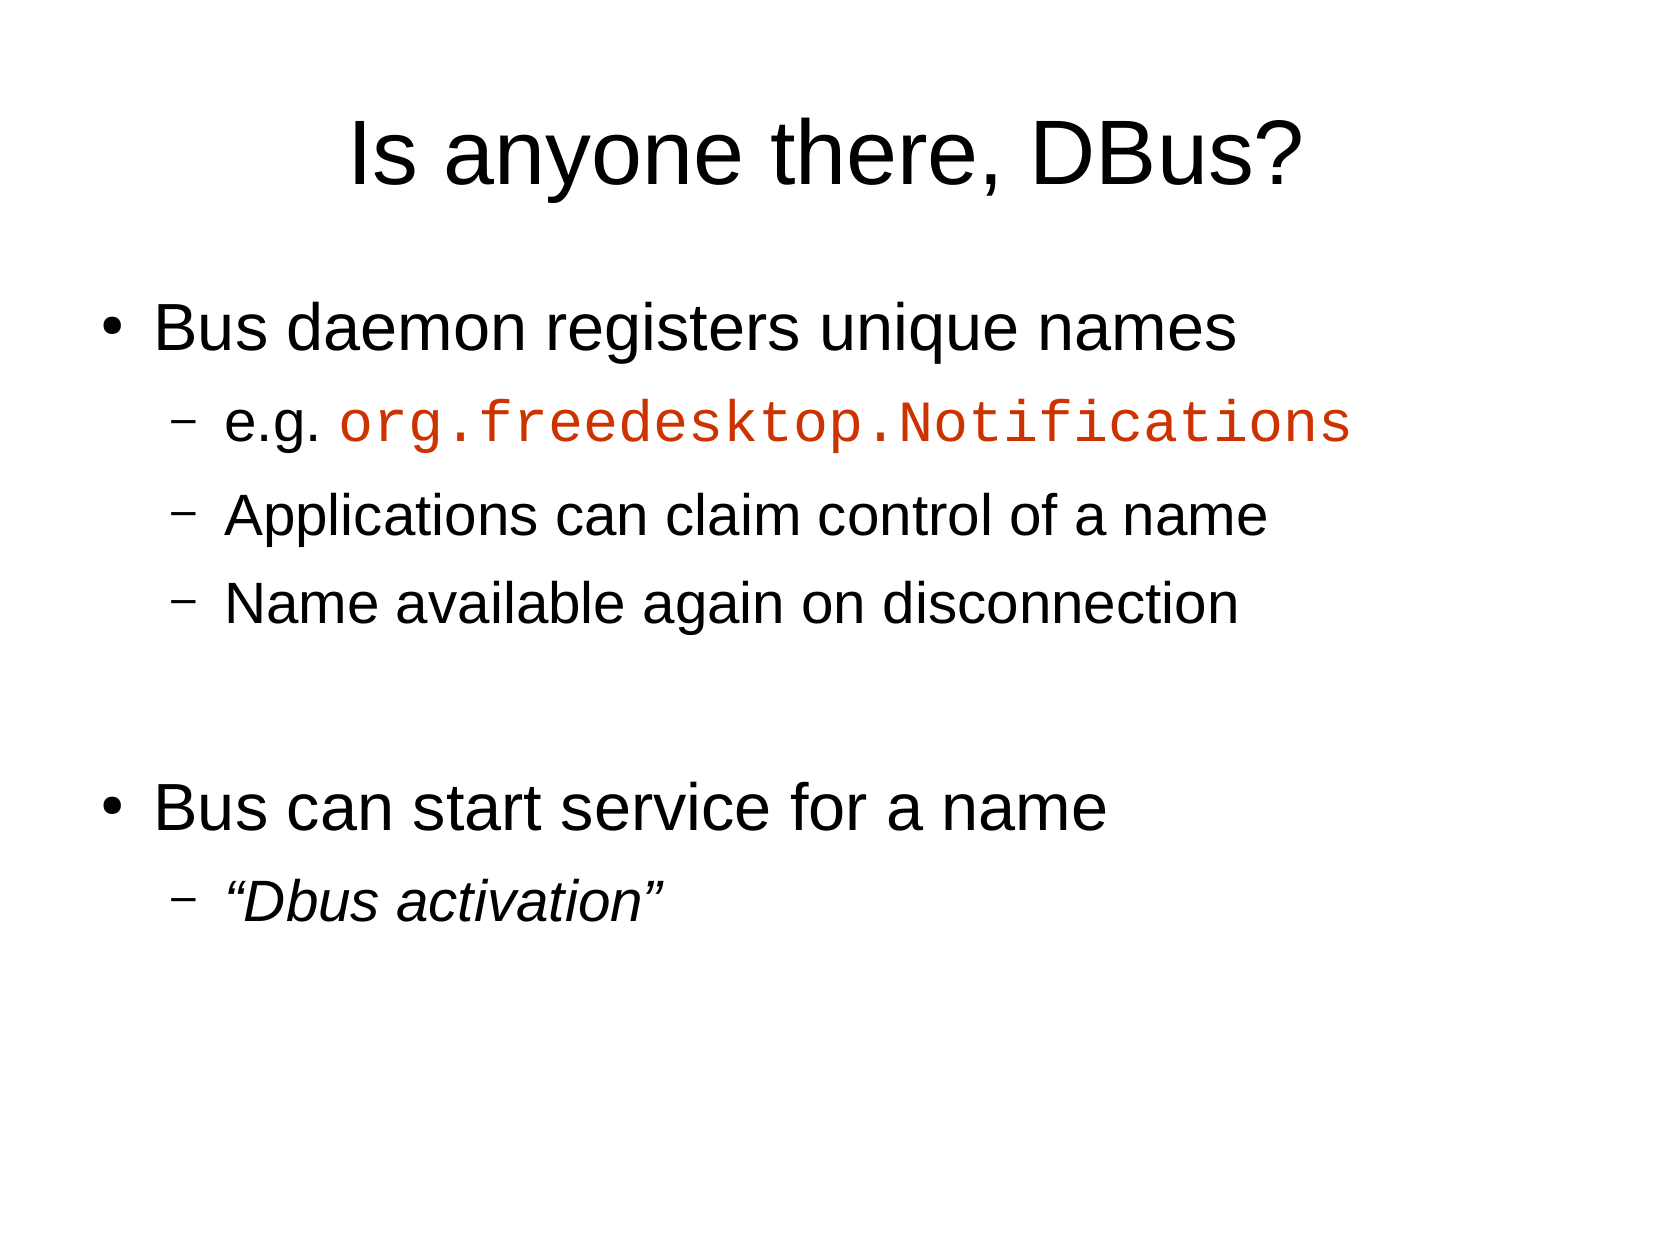

# Is anyone there, DBus?
Bus daemon registers unique names
e.g. org.freedesktop.Notifications
Applications can claim control of a name
Name available again on disconnection
Bus can start service for a name
“Dbus activation”